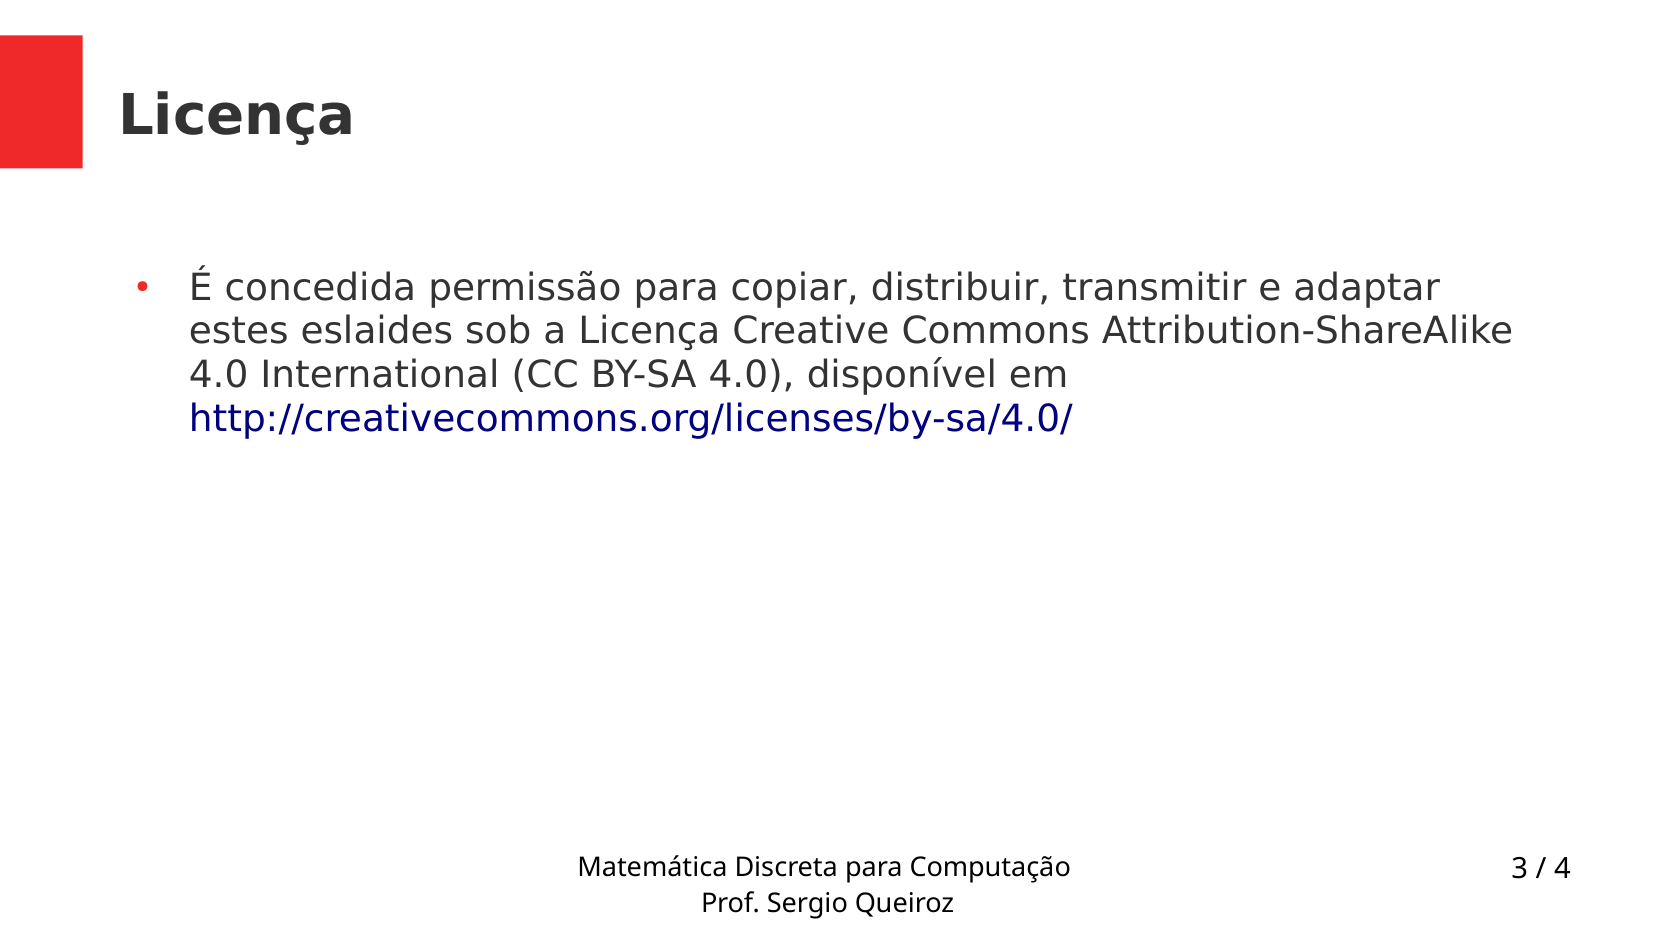

# Licença
É concedida permissão para copiar, distribuir, transmitir e adaptar estes eslaides sob a Licença Creative Commons Attribution-ShareAlike 4.0 International (CC BY-SA 4.0), disponível em http://creativecommons.org/licenses/by-sa/4.0/
3